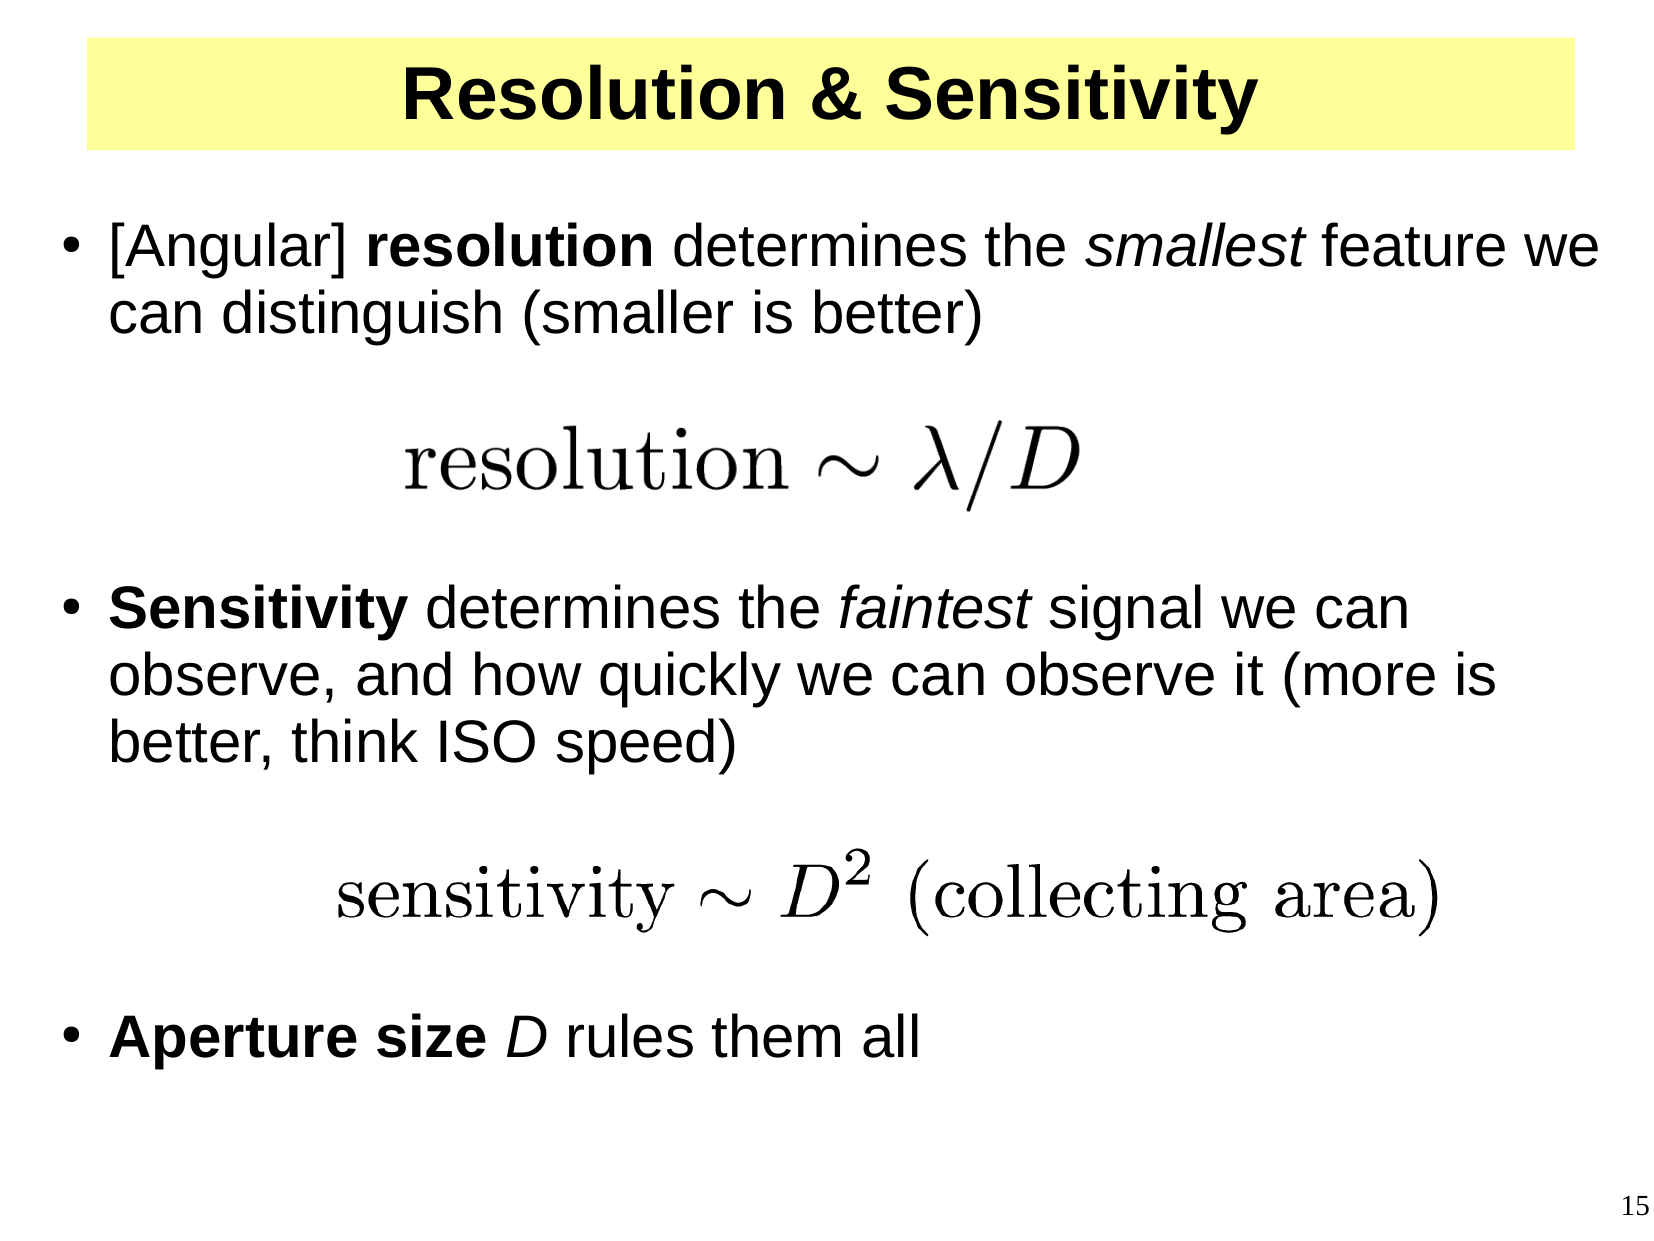

# Resolution & Sensitivity
[Angular] resolution determines the smallest feature we can distinguish (smaller is better)
Sensitivity determines the faintest signal we can observe, and how quickly we can observe it (more is better, think ISO speed)
Aperture size D rules them all
15